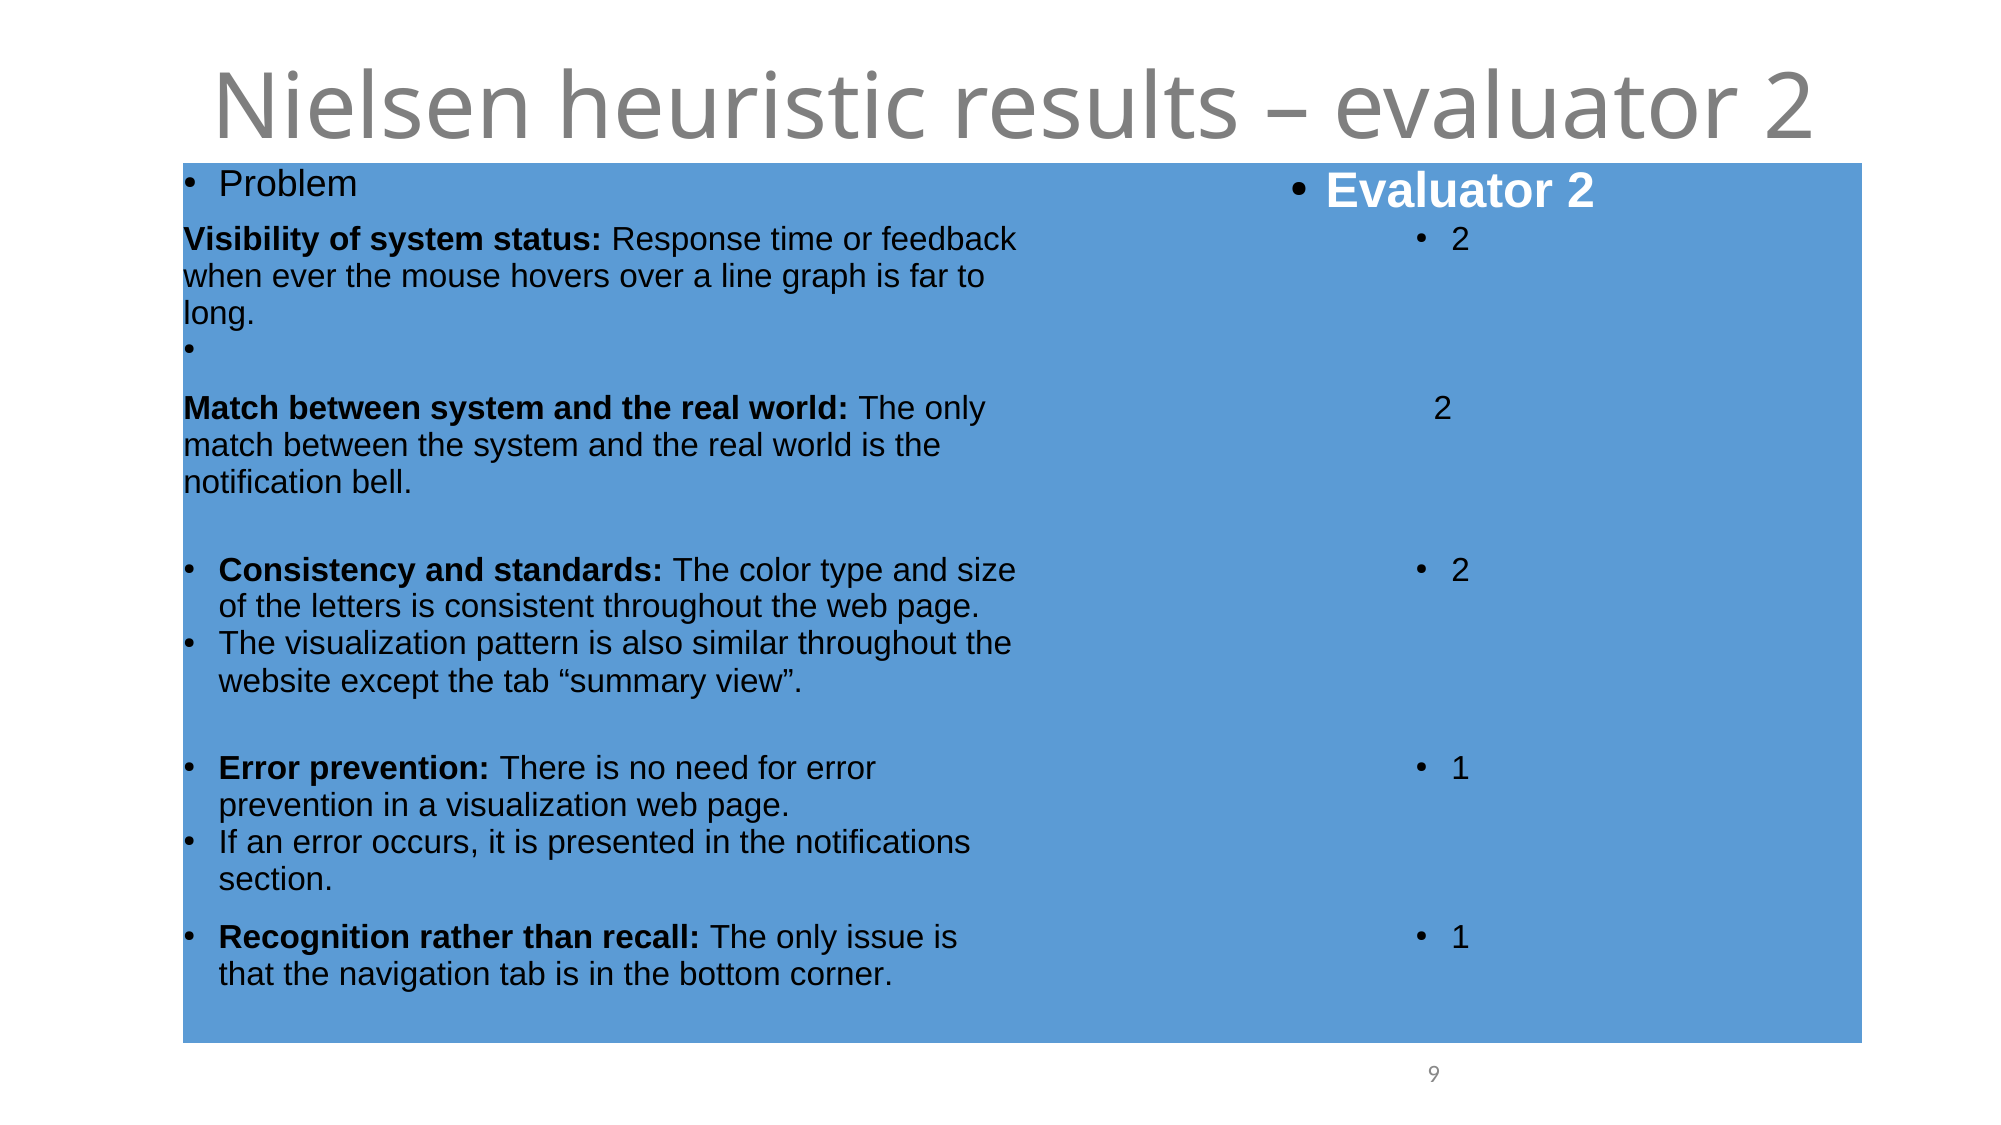

# Nielsen heuristic results – evaluator 2
| Problem | Evaluator 2 |
| --- | --- |
| Visibility of system status: Response time or feedback when ever the mouse hovers over a line graph is far to long. | 2 |
| Match between system and the real world: The only match between the system and the real world is the notification bell. | 2 |
| Consistency and standards: The color type and size of the letters is consistent throughout the web page. The visualization pattern is also similar throughout the website except the tab “summary view”. | 2 |
| Error prevention: There is no need for error prevention in a visualization web page. If an error occurs, it is presented in the notifications section. | 1 |
| Recognition rather than recall: The only issue is that the navigation tab is in the bottom corner. | 1 |